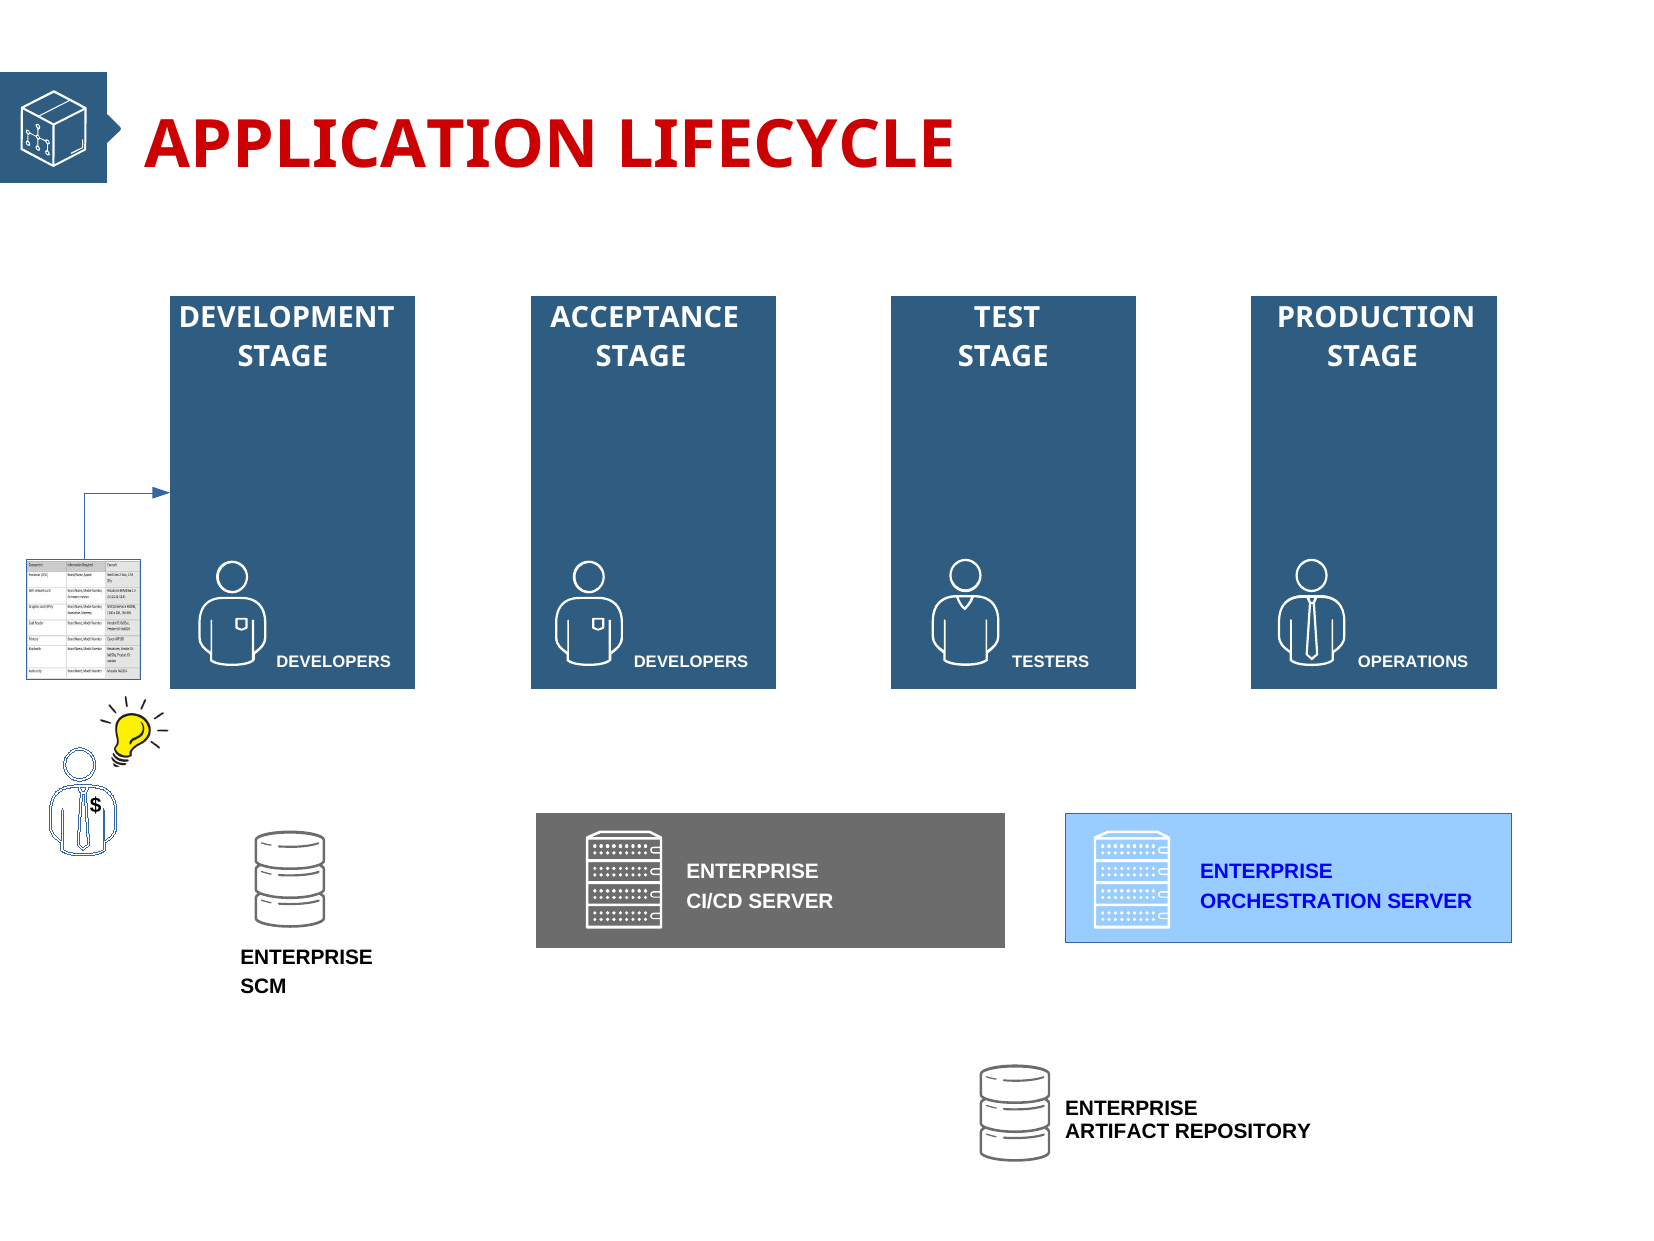

APPLICATION LIFECYCLE
DEVELOPMENT
STAGE
ACCEPTANCE
STAGE
TEST
STAGE
PRODUCTION
STAGE
DEVELOPERS
DEVELOPERS
TESTERS
OPERATIONS
$
ENTERPRISE
CI/CD SERVER
ENTERPRISE
ORCHESTRATION SERVER
ENTERPRISE
SCM
ENTERPRISE
ARTIFACT REPOSITORY